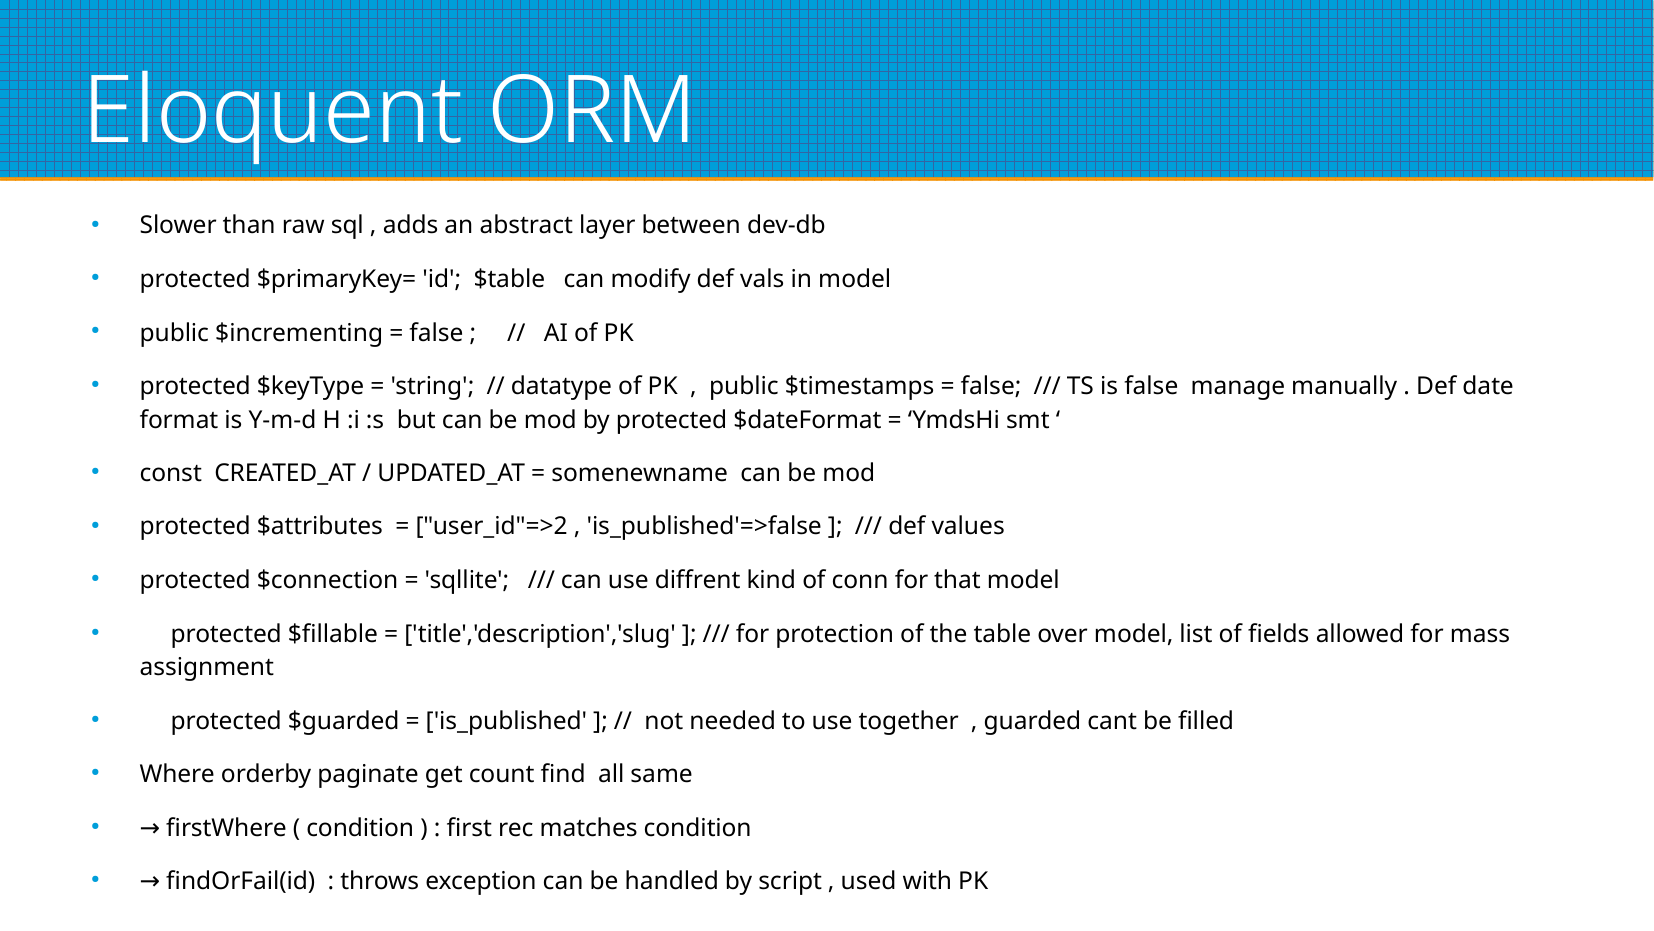

# Eloquent ORM
Slower than raw sql , adds an abstract layer between dev-db
protected $primaryKey= 'id'; $table can modify def vals in model
public $incrementing = false ; // AI of PK
protected $keyType = 'string'; // datatype of PK , public $timestamps = false; /// TS is false manage manually . Def date format is Y-m-d H :i :s but can be mod by protected $dateFormat = ‘YmdsHi smt ‘
const CREATED_AT / UPDATED_AT = somenewname can be mod
protected $attributes = ["user_id"=>2 , 'is_published'=>false ]; /// def values
protected $connection = 'sqllite'; /// can use diffrent kind of conn for that model
 protected $fillable = ['title','description','slug' ]; /// for protection of the table over model, list of fields allowed for mass assignment
 protected $guarded = ['is_published' ]; // not needed to use together , guarded cant be filled
Where orderby paginate get count find all same
→ firstWhere ( condition ) : first rec matches condition
→ findOrFail(id) : throws exception can be handled by script , used with PK